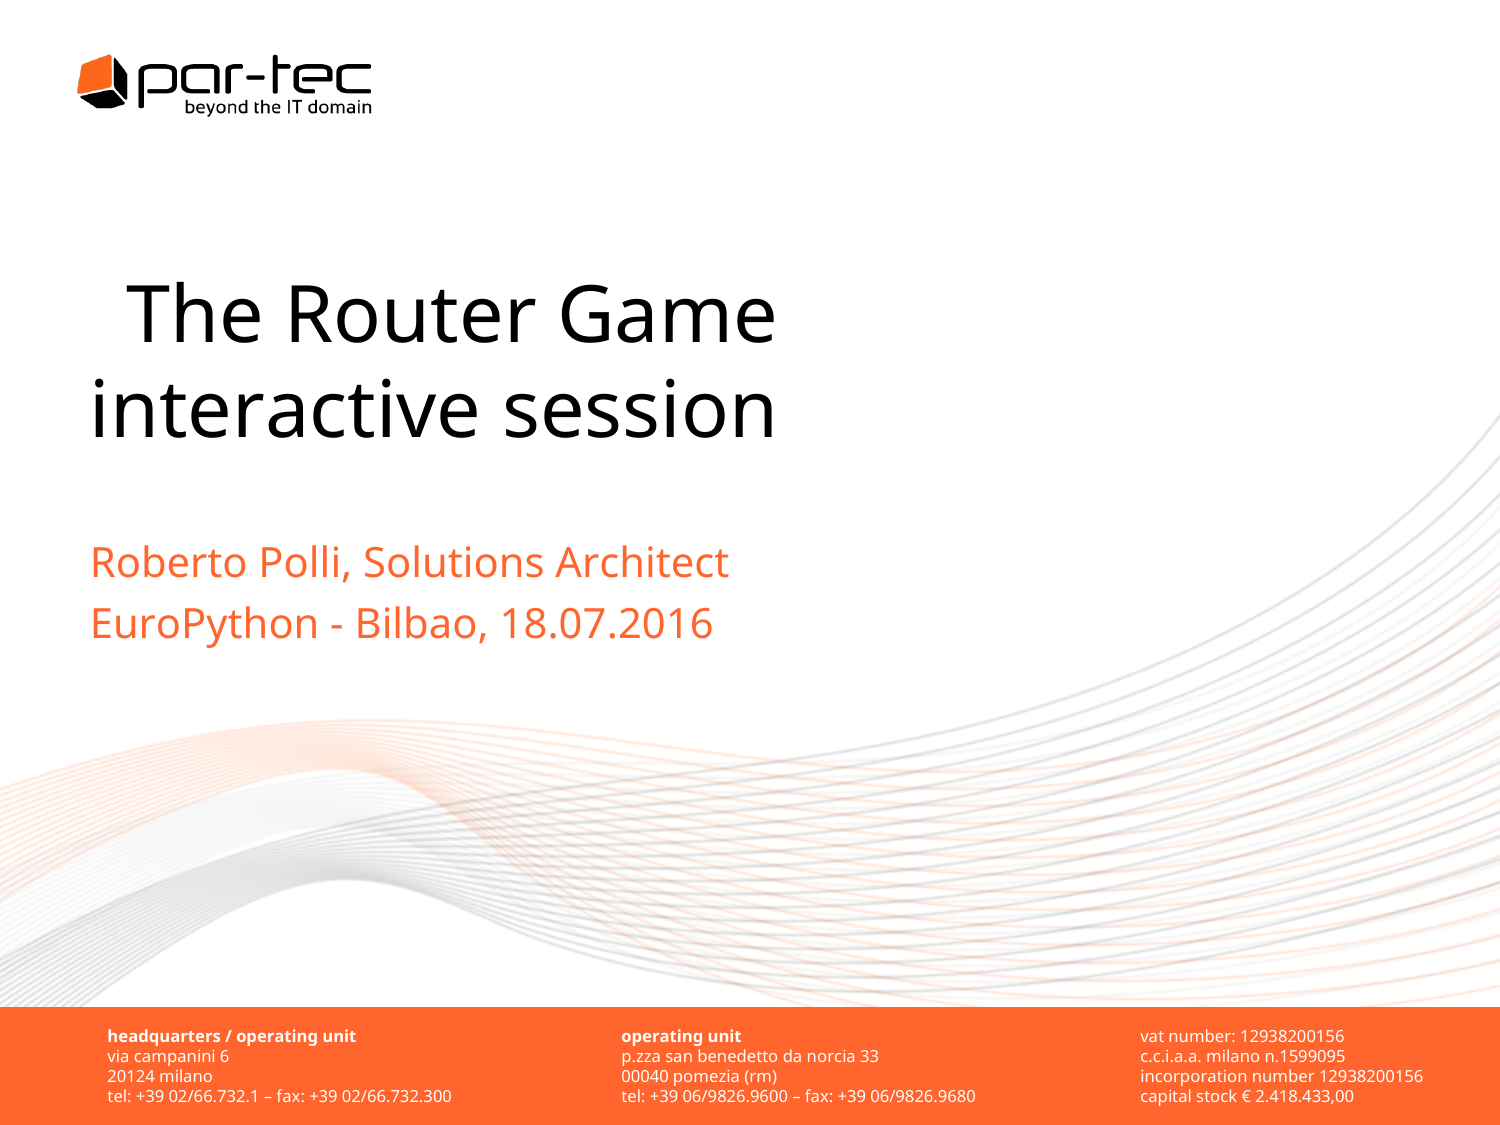

The Router Game
interactive session
Roberto Polli, Solutions Architect
EuroPython - Bilbao, 18.07.2016